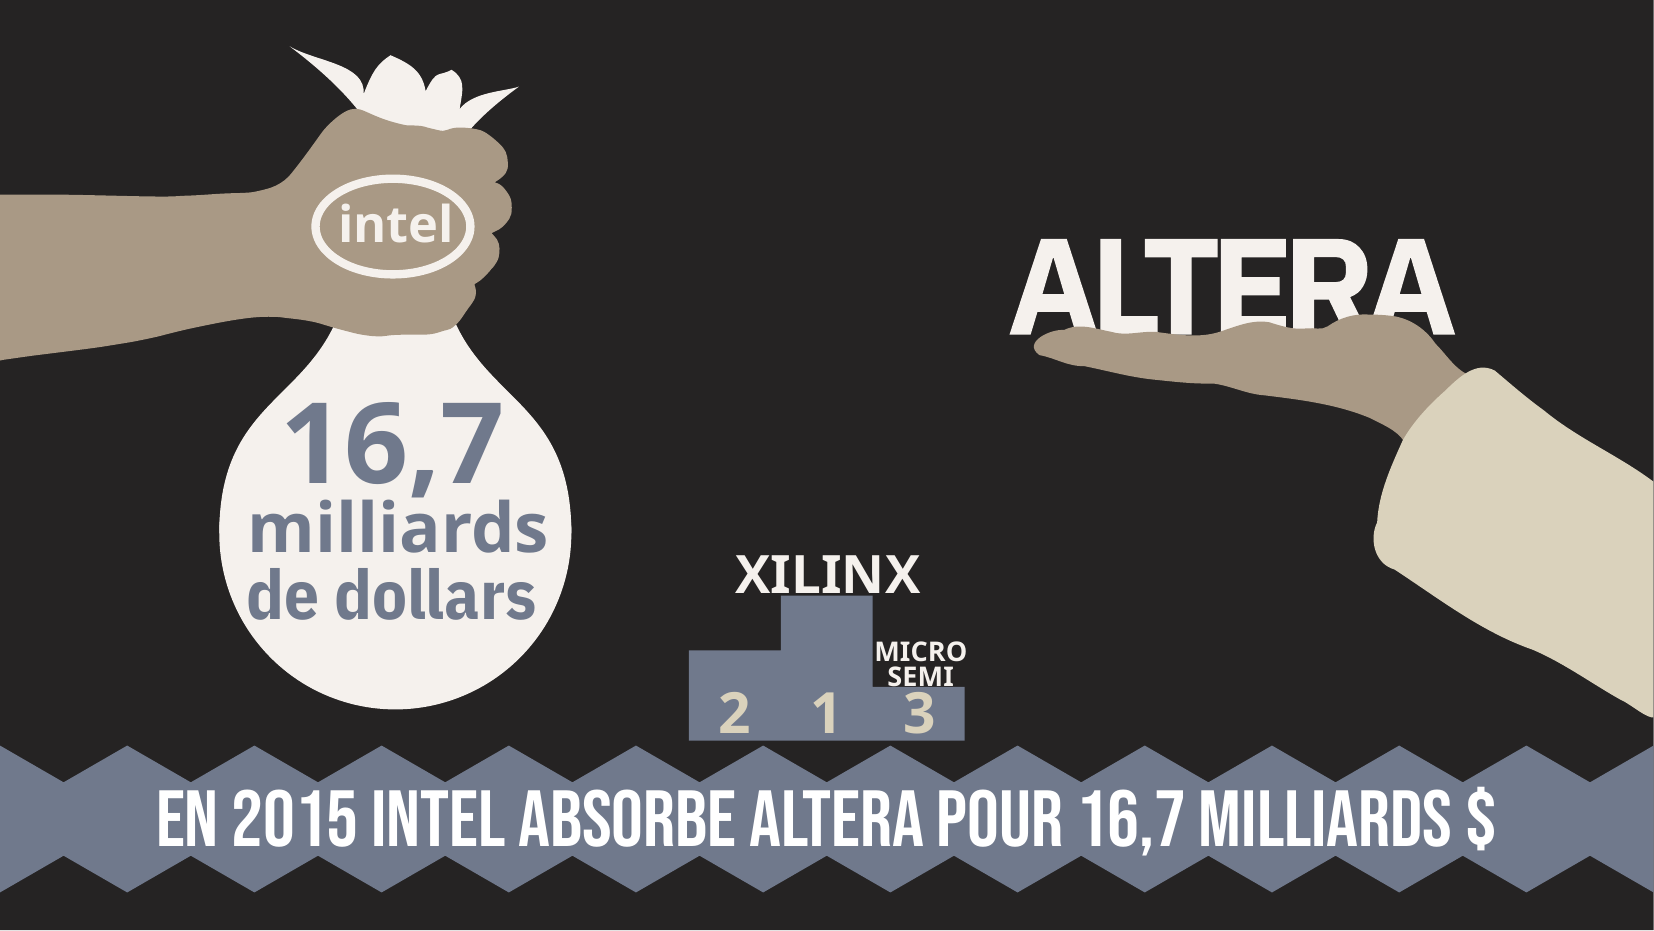

# en 2015 Intel absorbe Altera pour 16,7 milliards $